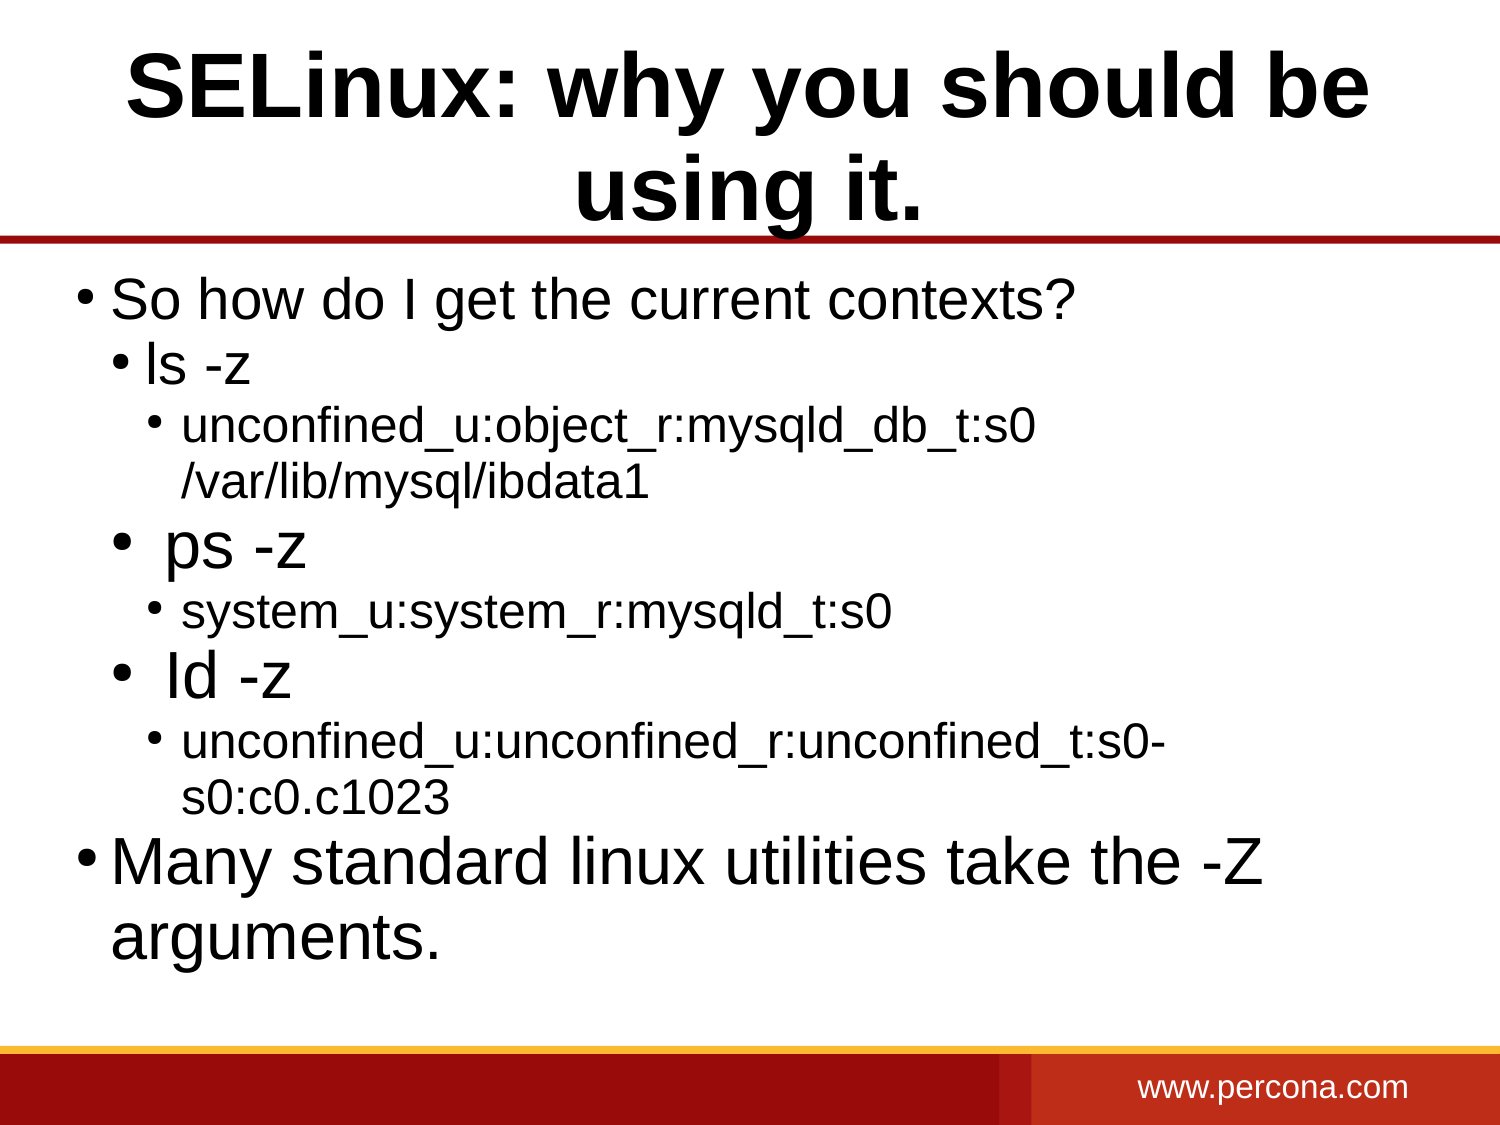

SELinux: why you should be using it.
So how do I get the current contexts?
ls -z
unconfined_u:object_r:mysqld_db_t:s0 /var/lib/mysql/ibdata1
 ps -z
system_u:system_r:mysqld_t:s0
 Id -z
unconfined_u:unconfined_r:unconfined_t:s0-s0:c0.c1023
Many standard linux utilities take the -Z arguments.